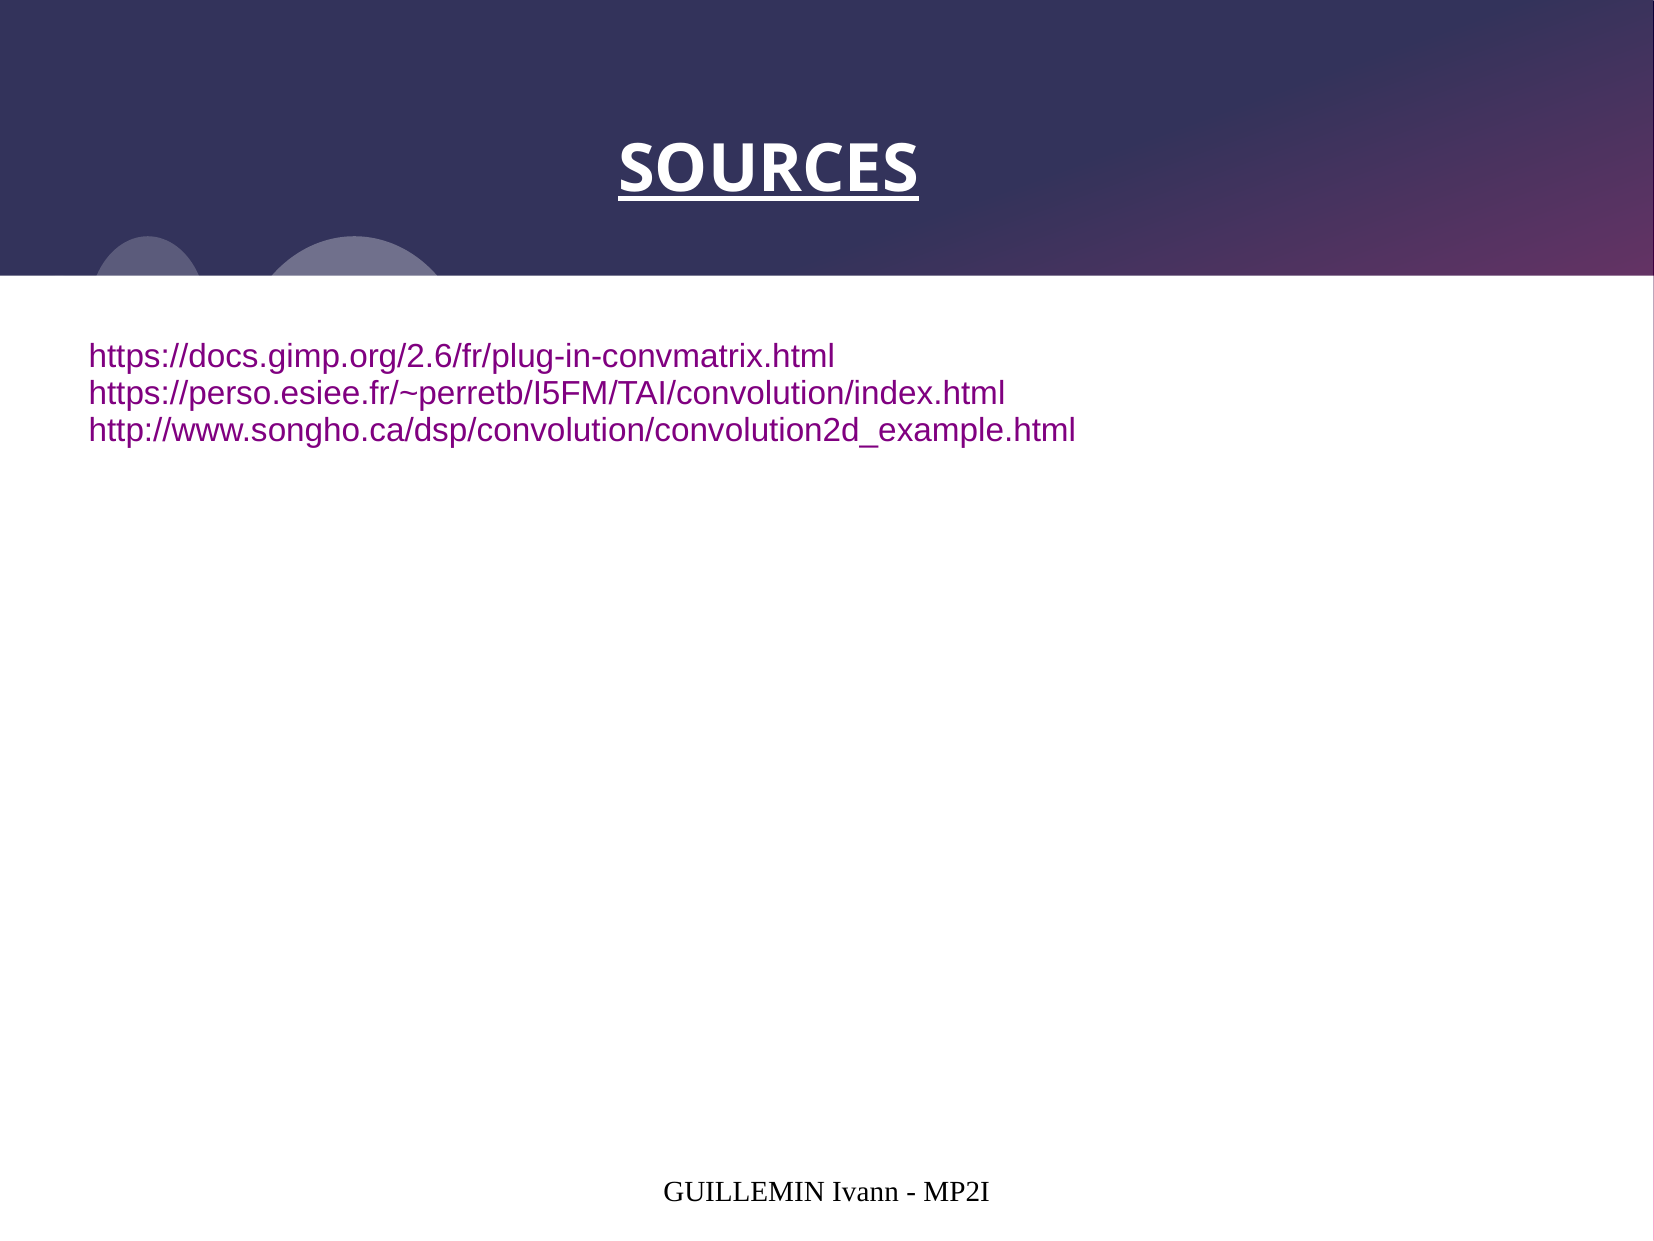

SOURCES
# https://docs.gimp.org/2.6/fr/plug-in-convmatrix.html
https://perso.esiee.fr/~perretb/I5FM/TAI/convolution/index.html
http://www.songho.ca/dsp/convolution/convolution2d_example.html
GUILLEMIN Ivann - MP2I